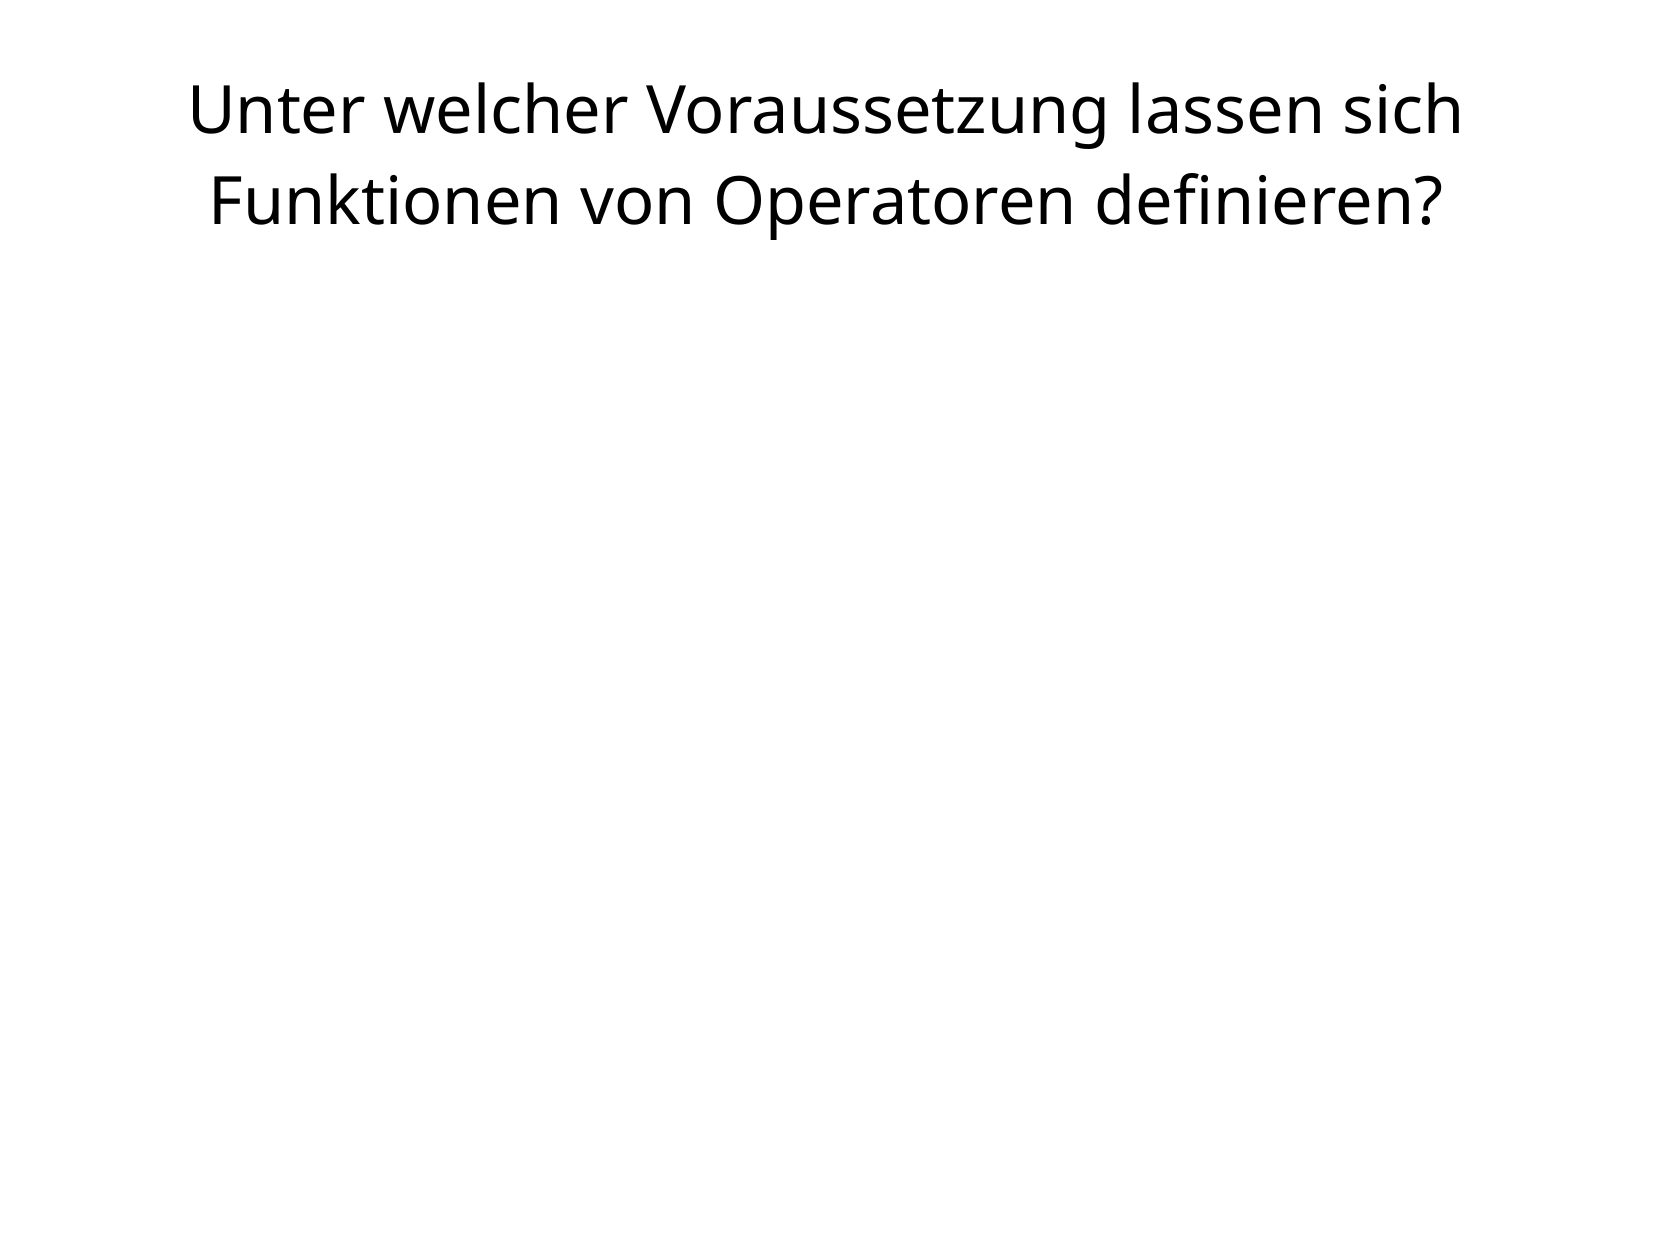

# Unter welcher Voraussetzung lassen sich Funktionen von Operatoren definieren?